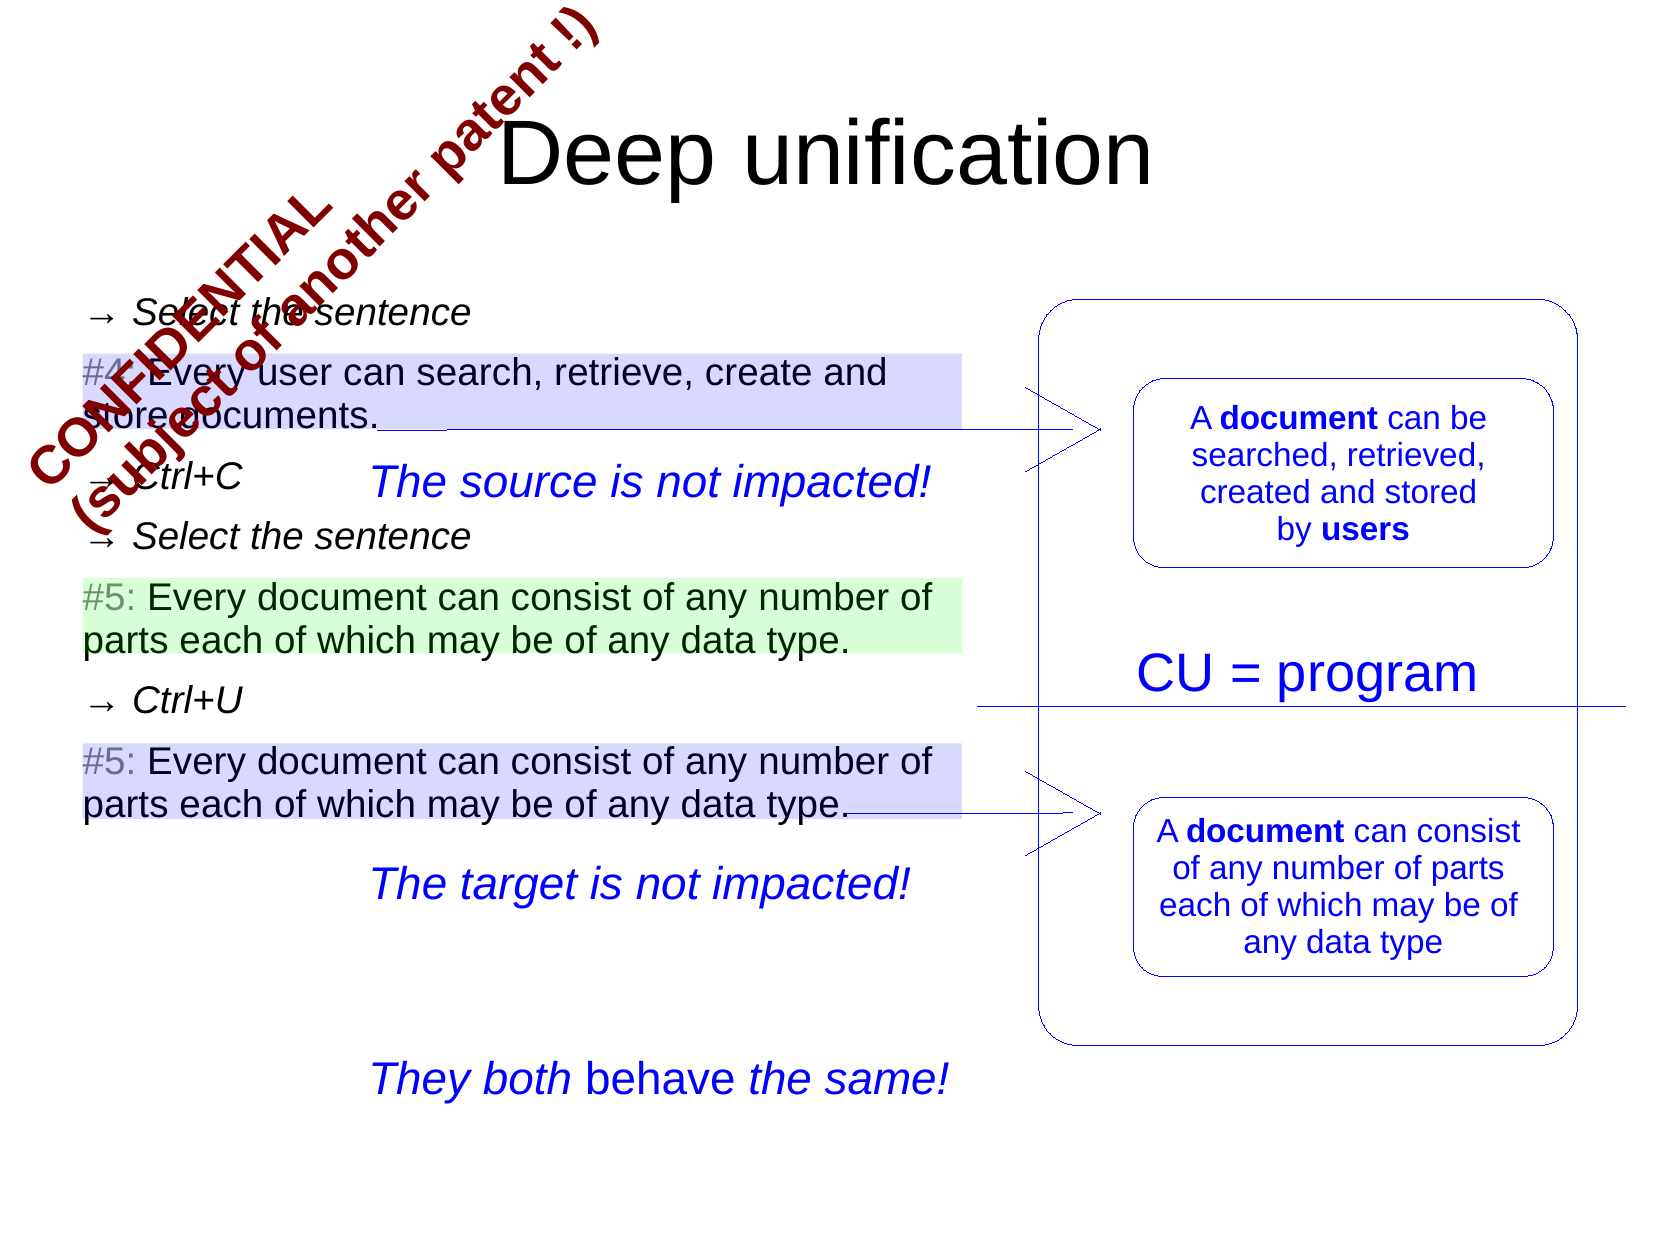

CONFIDENTIAL
(subject of another patent !)
# Deep unification
→ Select the sentence
#4: Every user can search, retrieve, create and store documents.
→ Ctrl+C
→ Select the sentence
#5: Every document can consist of any number of parts each of which may be of any data type.
→ Ctrl+U
#5: Every document can consist of any number of parts each of which may be of any data type.
→ Remove the 's'
#5: Every document can consist of any number of parts each of which may be of any data type.
CU = program
A document can be
searched, retrieved,
created and stored
by users
The source is not impacted!
A document can consist
of any number of parts
each of which may be of
any data type
The target is not impacted!
They both behave the same!